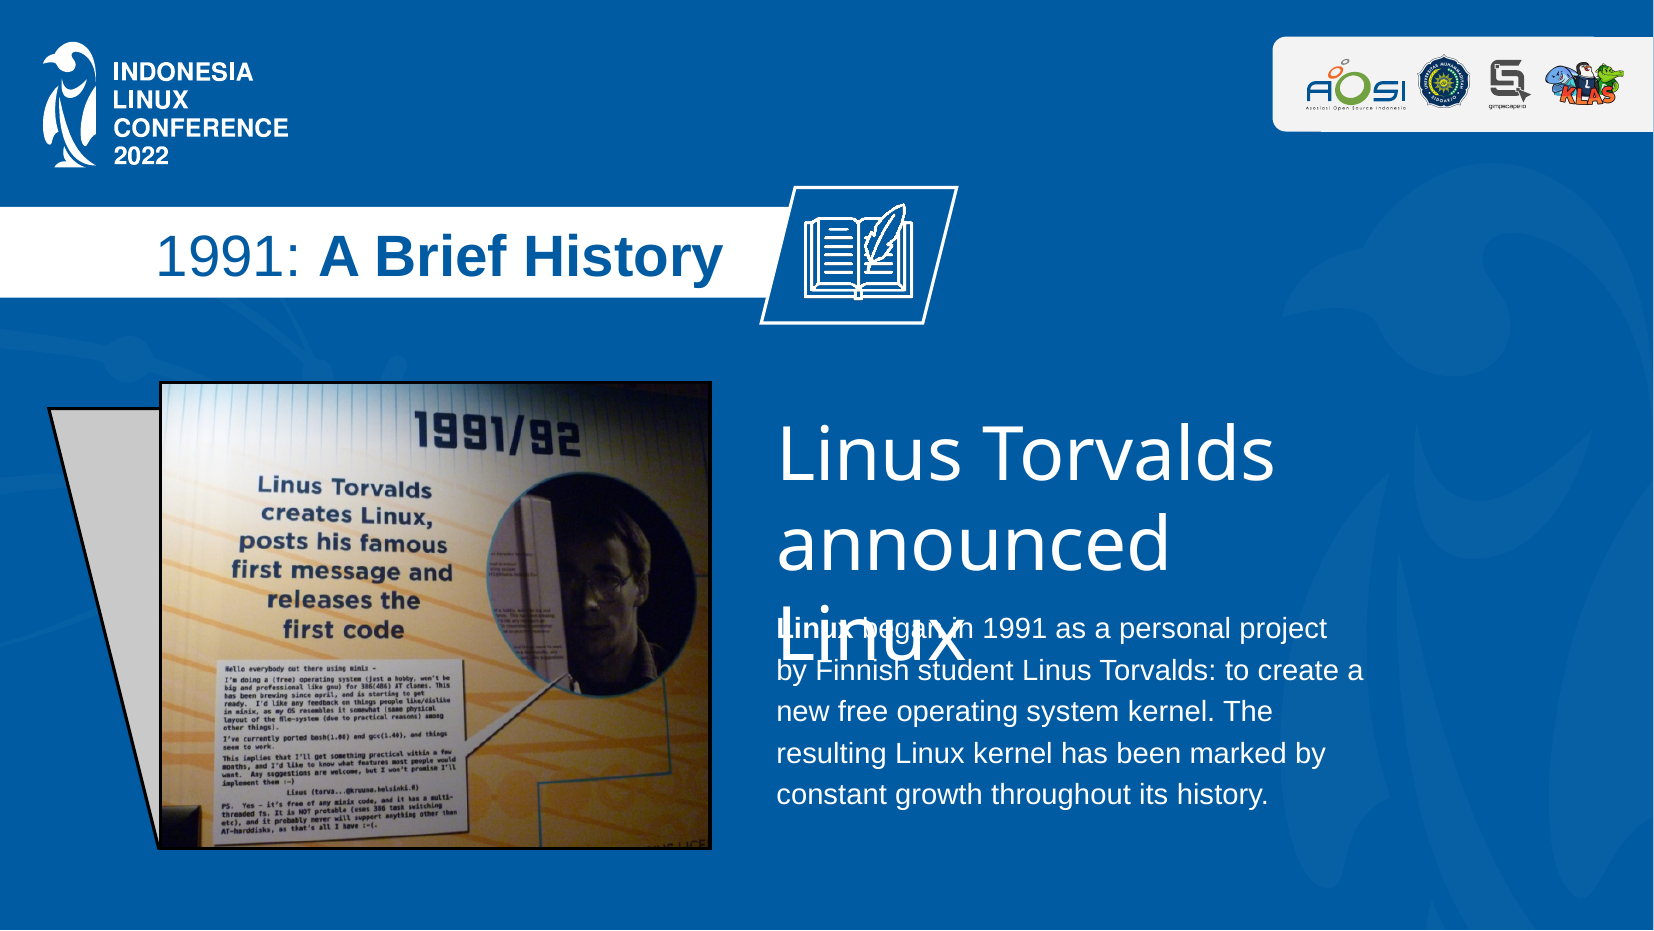

1991: A Brief History
Linus Torvalds announced Linux
Linux began in 1991 as a personal project by Finnish student Linus Torvalds: to create a new free operating system kernel. The resulting Linux kernel has been marked by constant growth throughout its history.